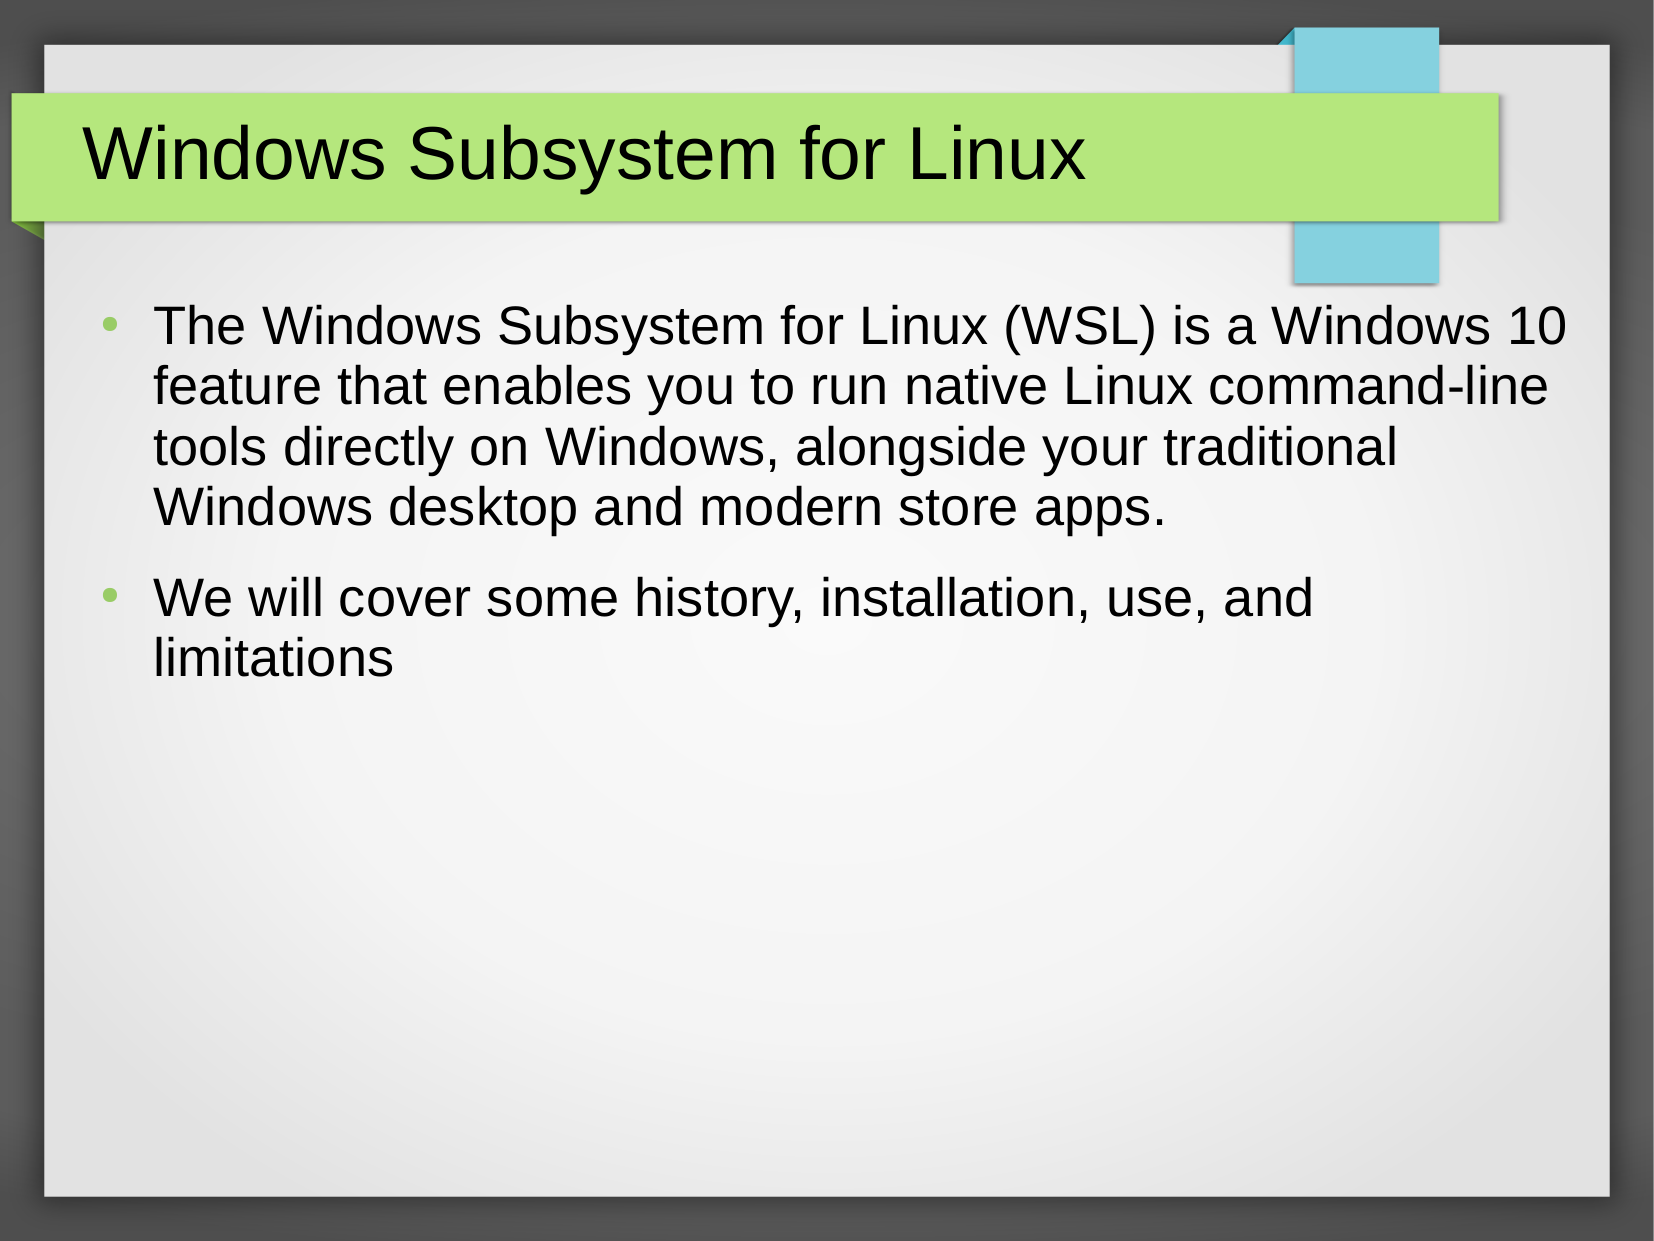

# Windows Subsystem for Linux
The Windows Subsystem for Linux (WSL) is a Windows 10 feature that enables you to run native Linux command-line tools directly on Windows, alongside your traditional Windows desktop and modern store apps.
We will cover some history, installation, use, and limitations